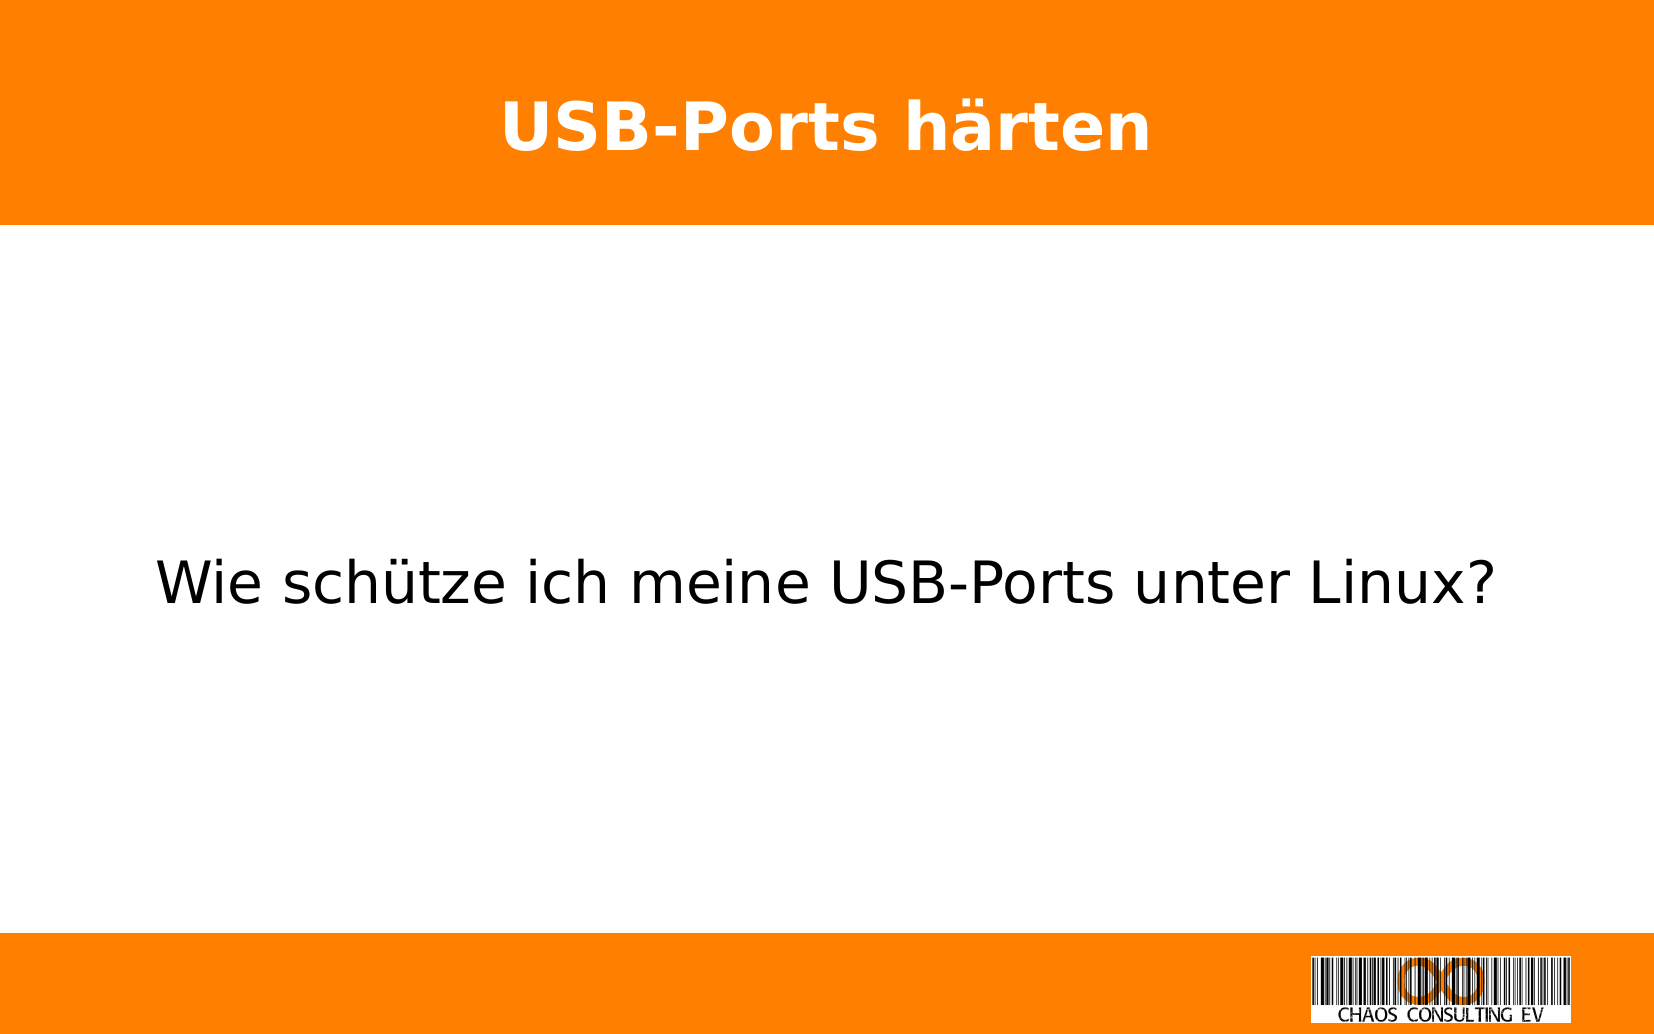

# USB-Ports härten
Wie schütze ich meine USB-Ports unter Linux?